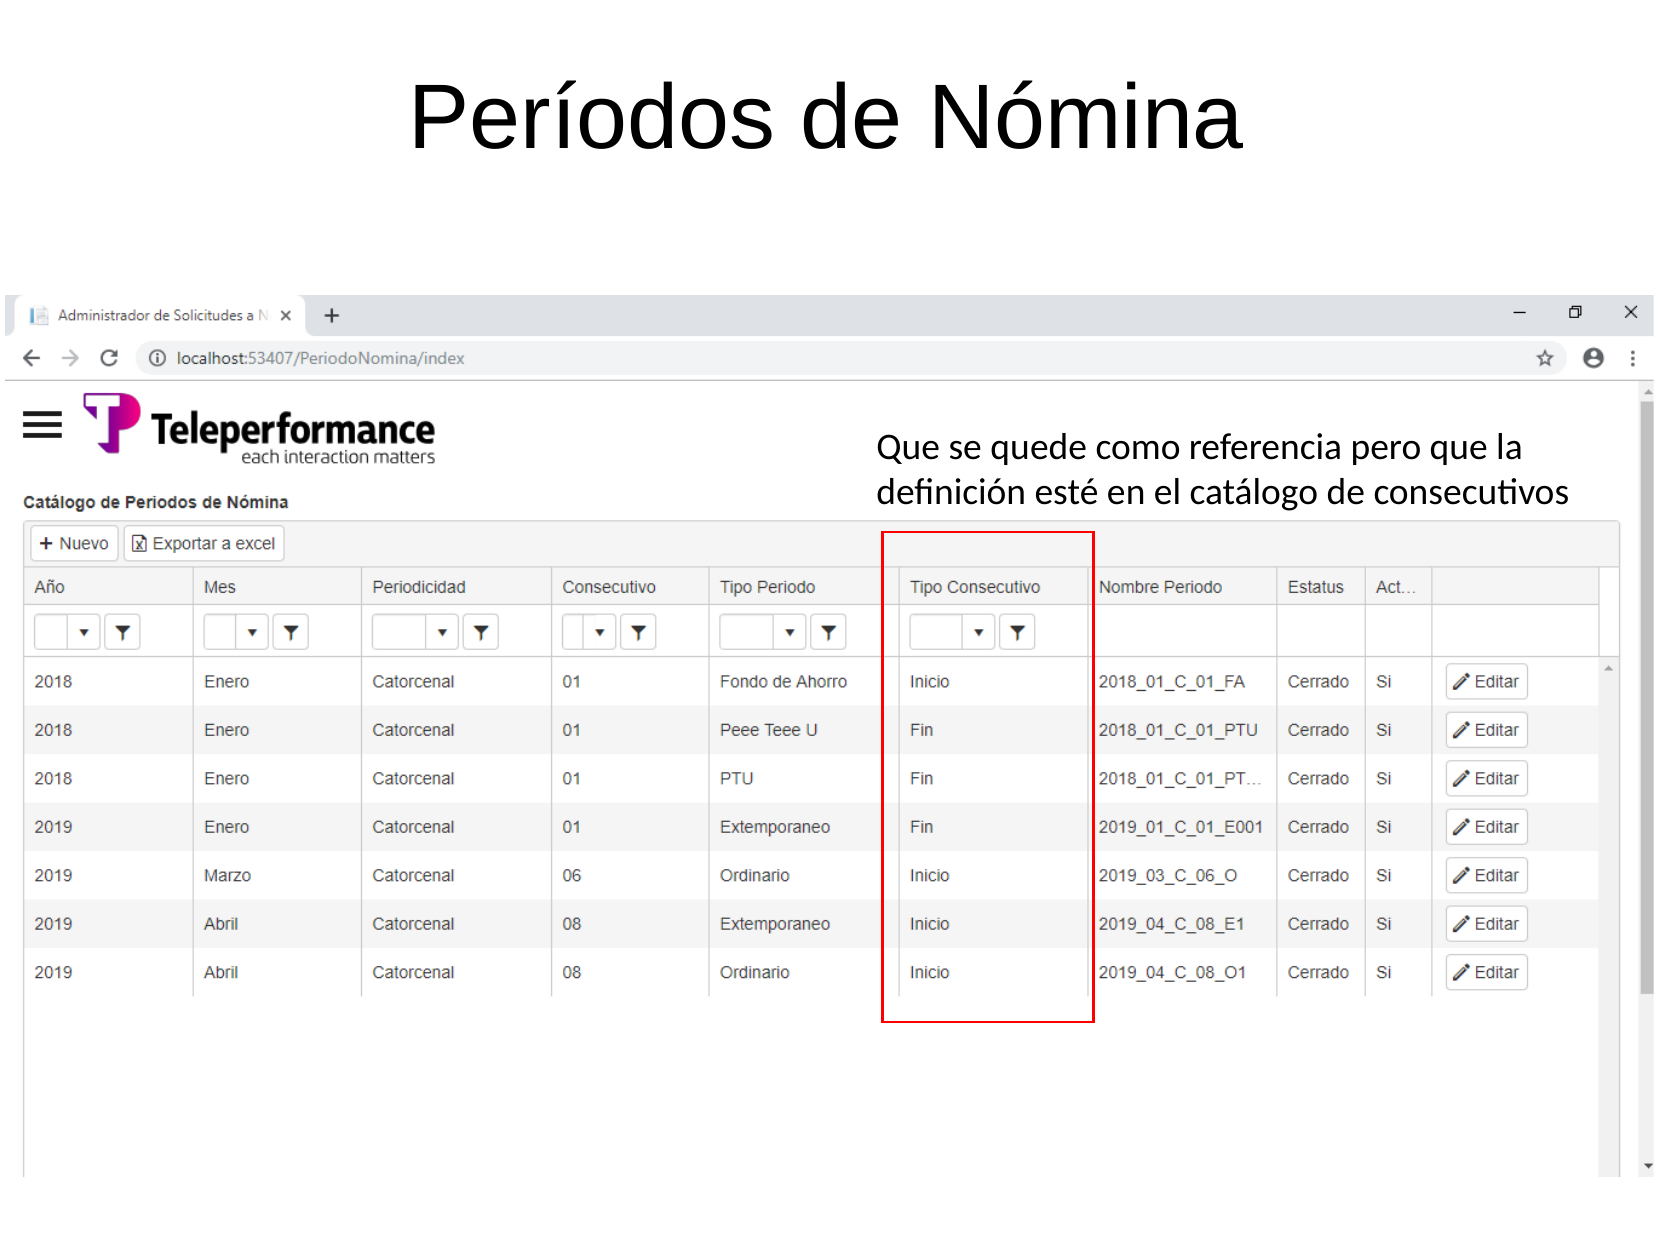

# Períodos de Nómina
Que se quede como referencia pero que la definición esté en el catálogo de consecutivos